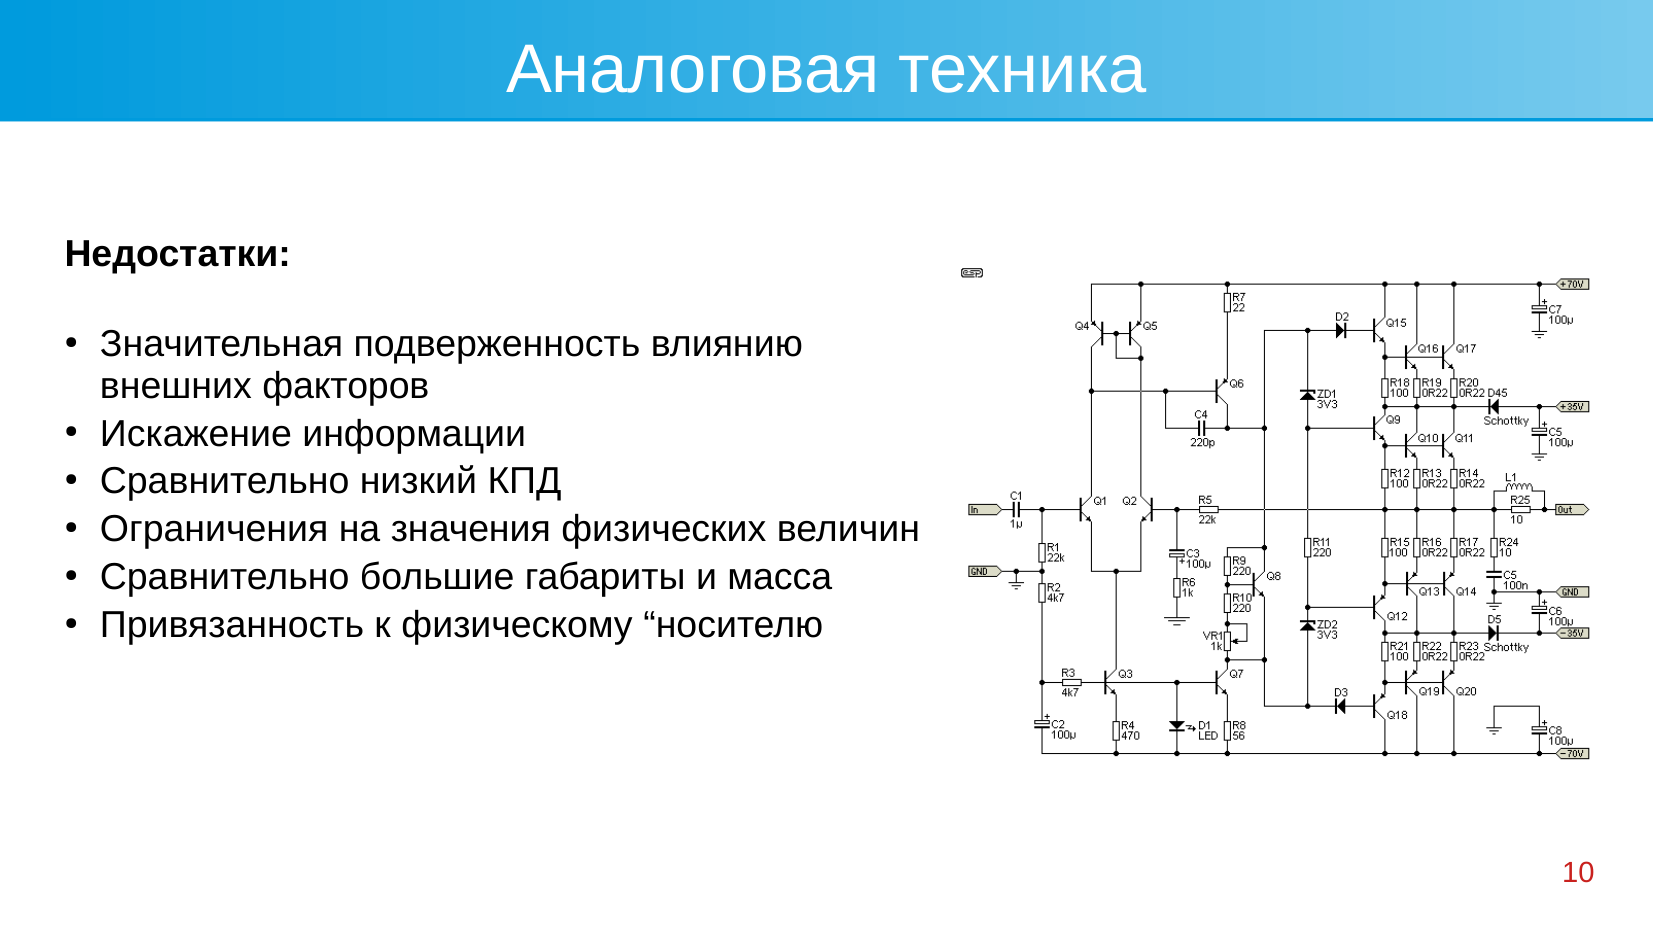

# Аналоговая техника
Недостатки:
Значительная подверженность влиянию внешних факторов
Искажение информации
Сравнительно низкий КПД
Ограничения на значения физических величин
Сравнительно большие габариты и масса
Привязанность к физическому “носителю
10